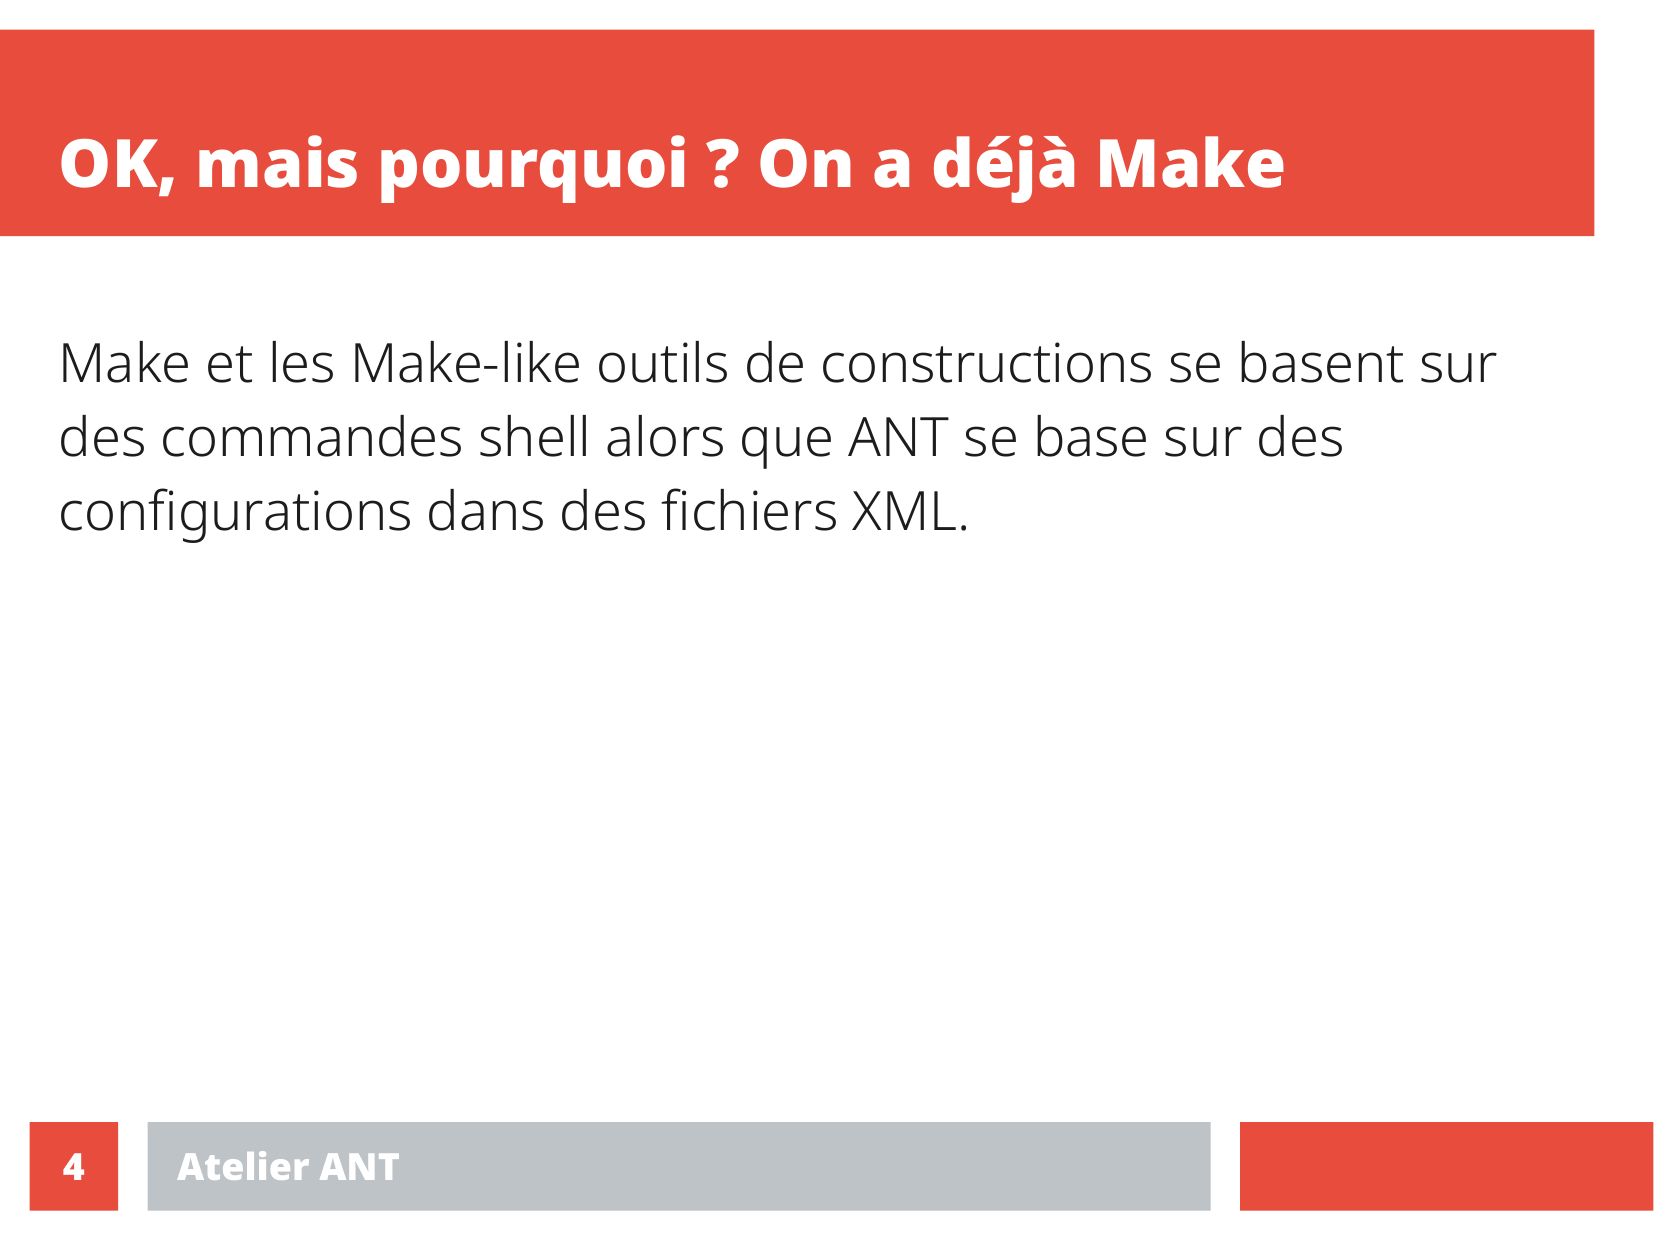

# OK, mais pourquoi ? On a déjà Make
Make et les Make-like outils de constructions se basent sur des commandes shell alors que ANT se base sur des configurations dans des fichiers XML.
4
Atelier ANT